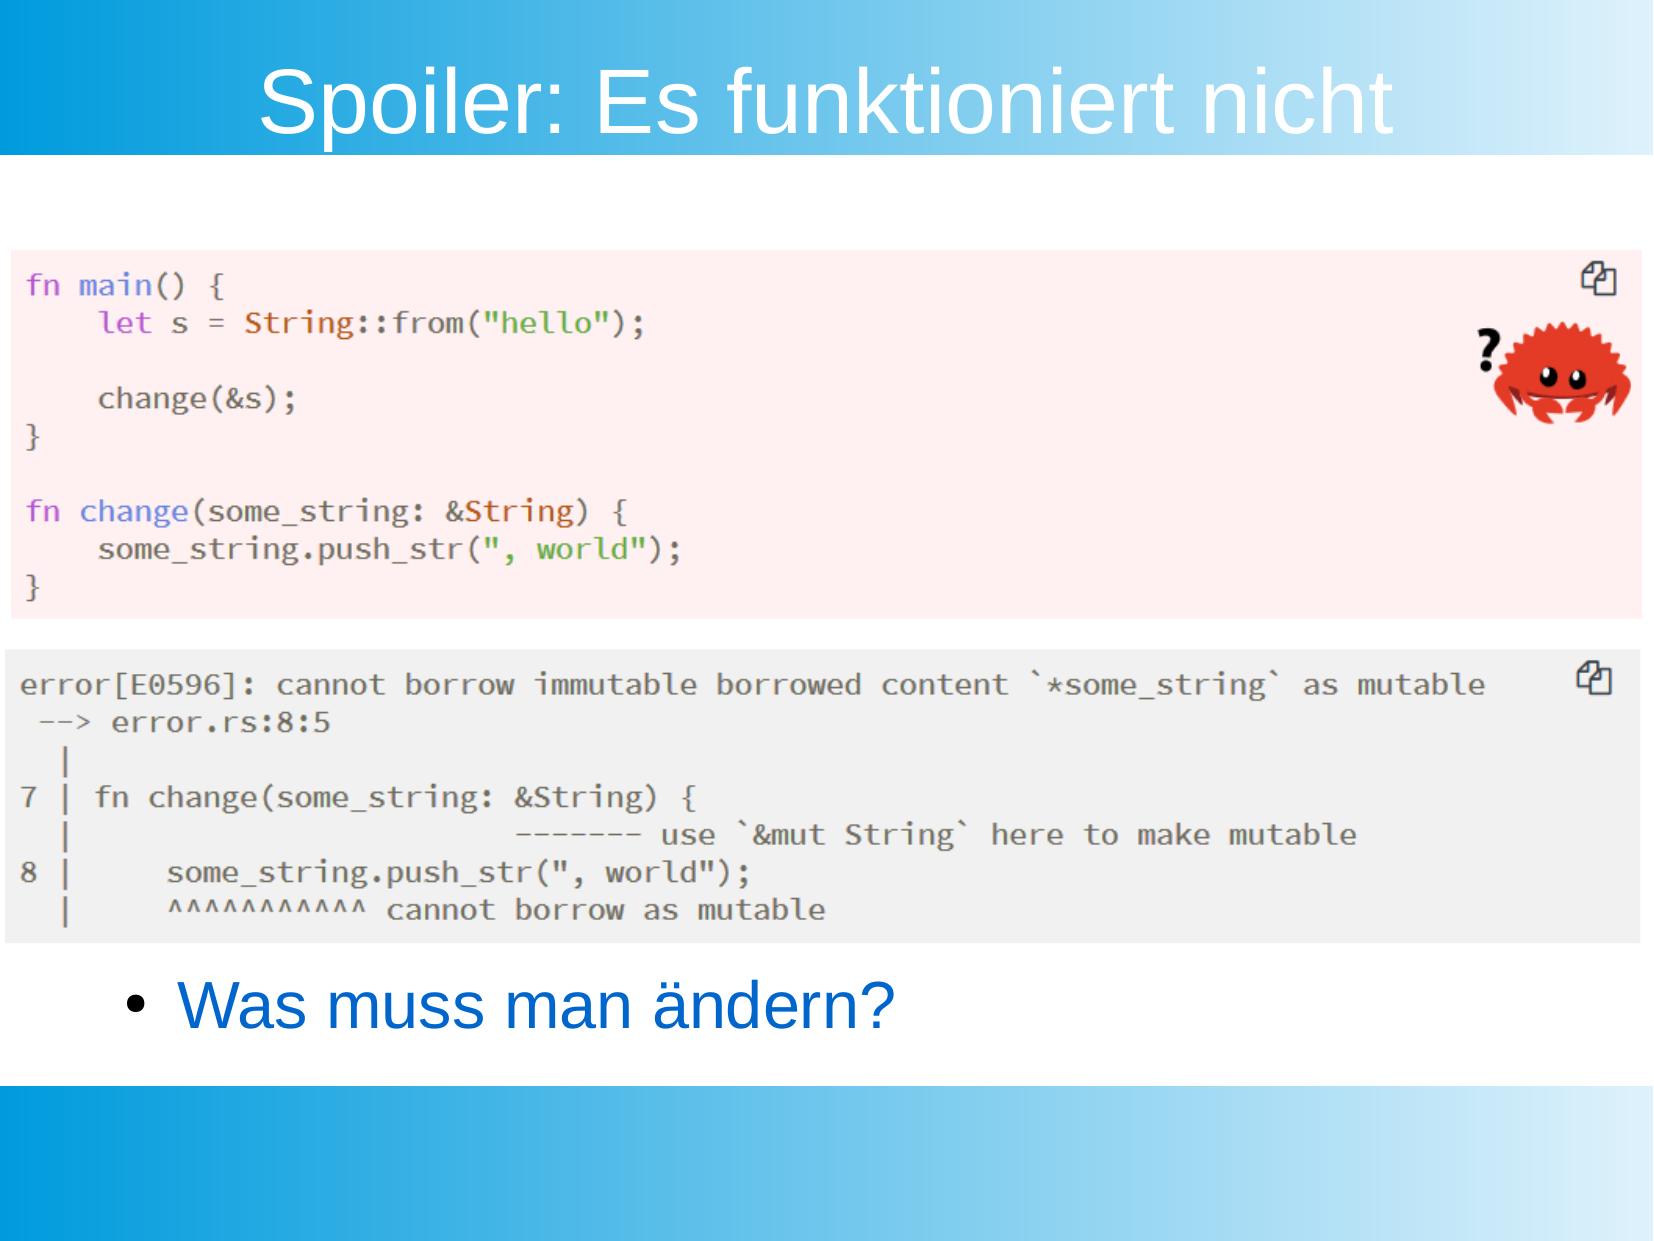

# Spoiler: Es funktioniert nicht
Was muss man ändern?